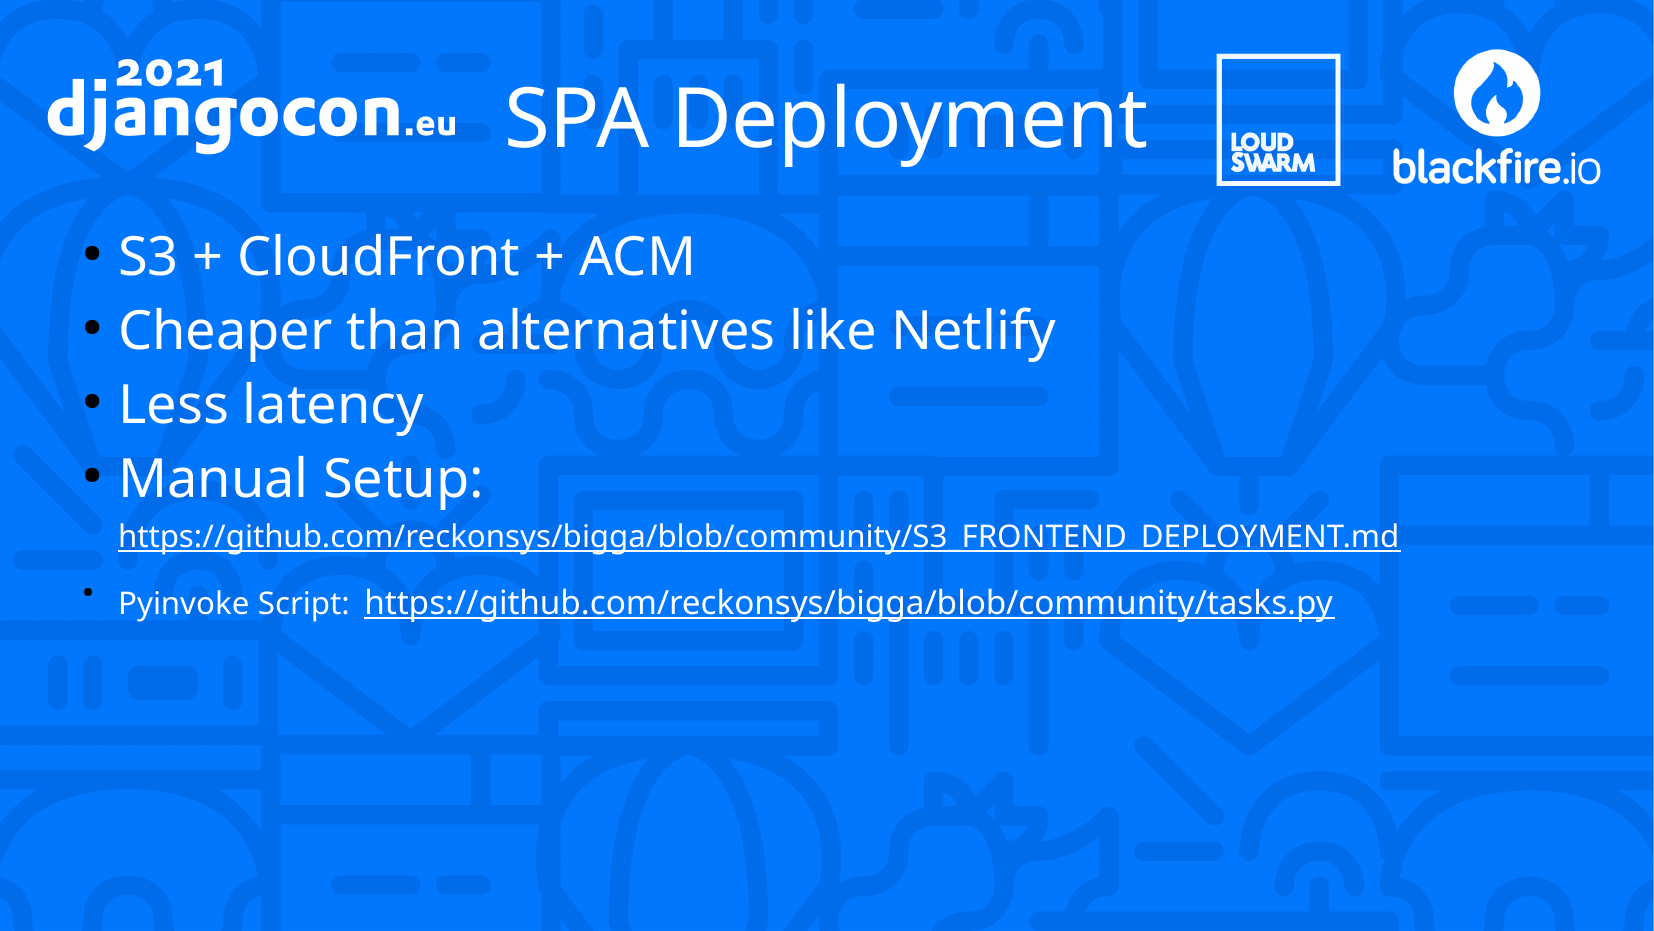

# SPA Deployment
S3 + CloudFront + ACM
Cheaper than alternatives like Netlify
Less latency
Manual Setup: https://github.com/reckonsys/bigga/blob/community/S3_FRONTEND_DEPLOYMENT.md
Pyinvoke Script: https://github.com/reckonsys/bigga/blob/community/tasks.py